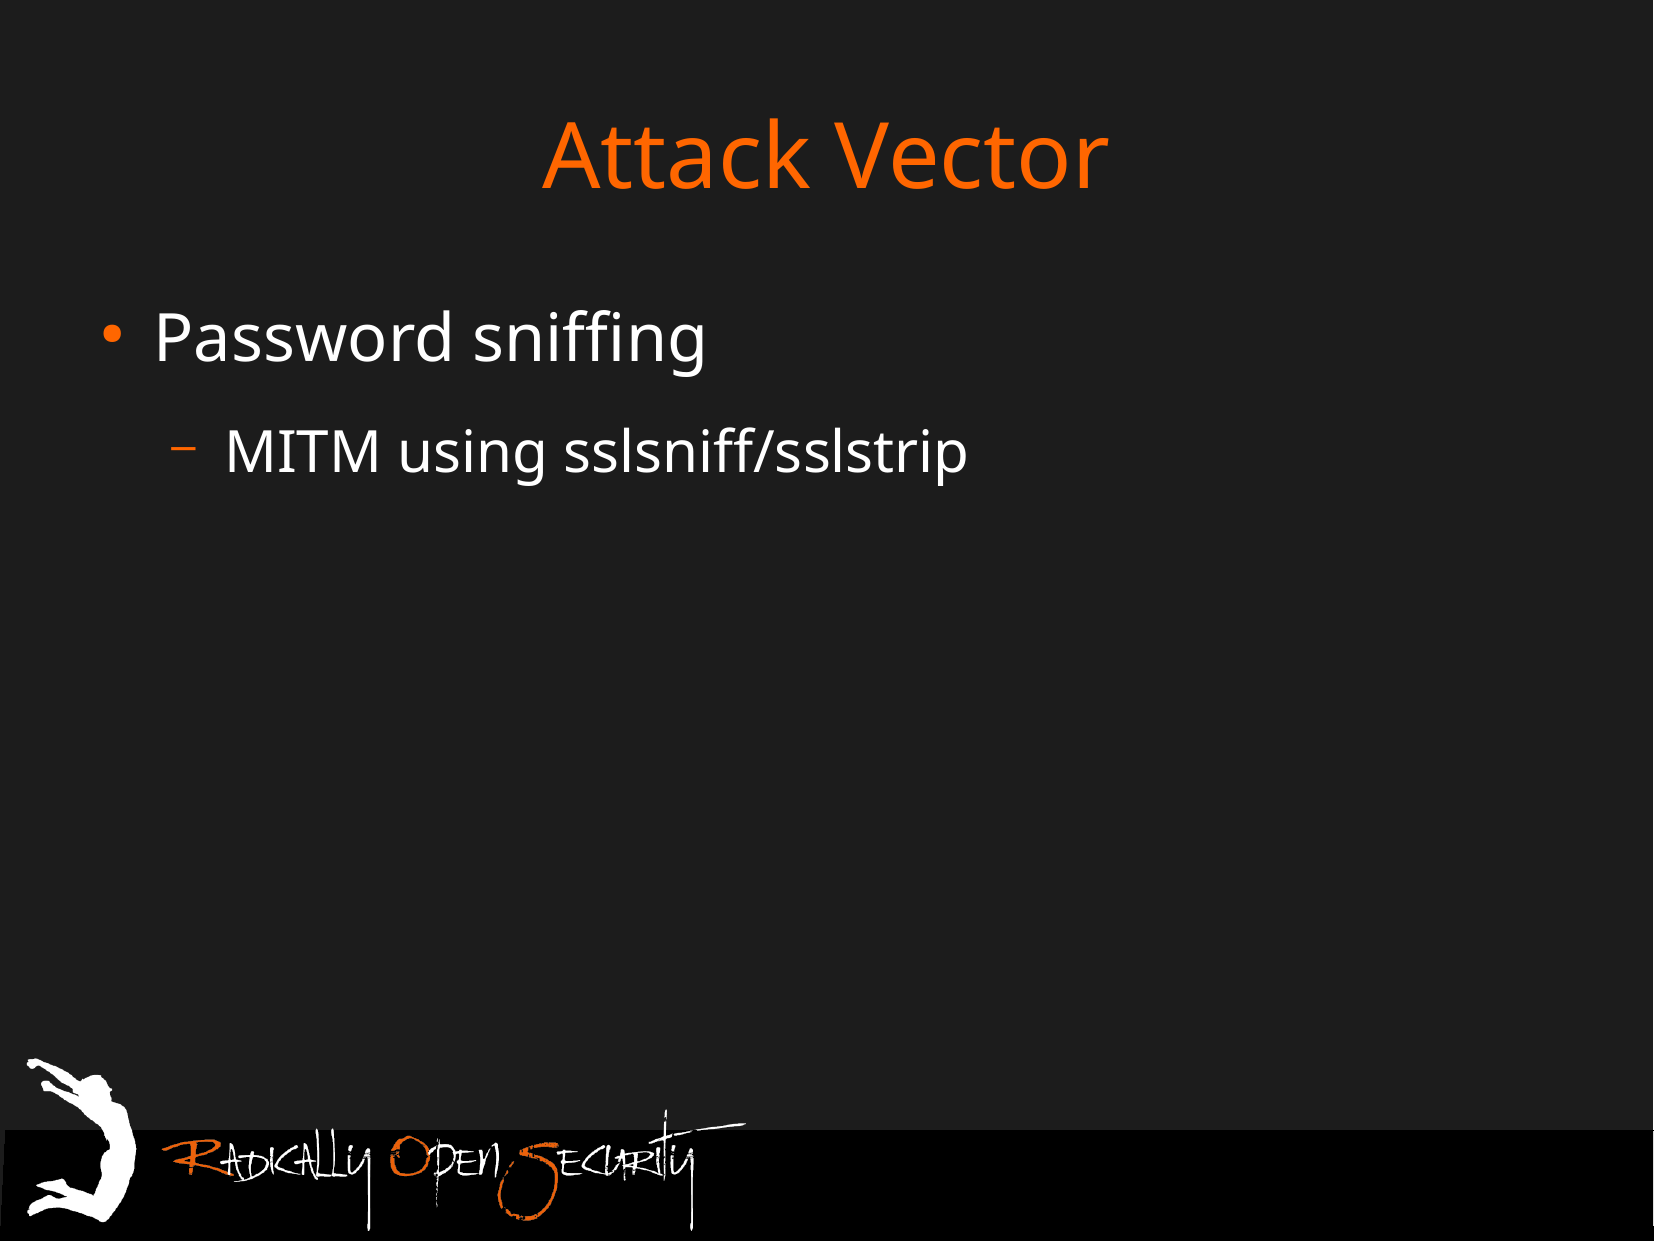

# Attack Vector
Password sniffing
MITM using sslsniff/sslstrip